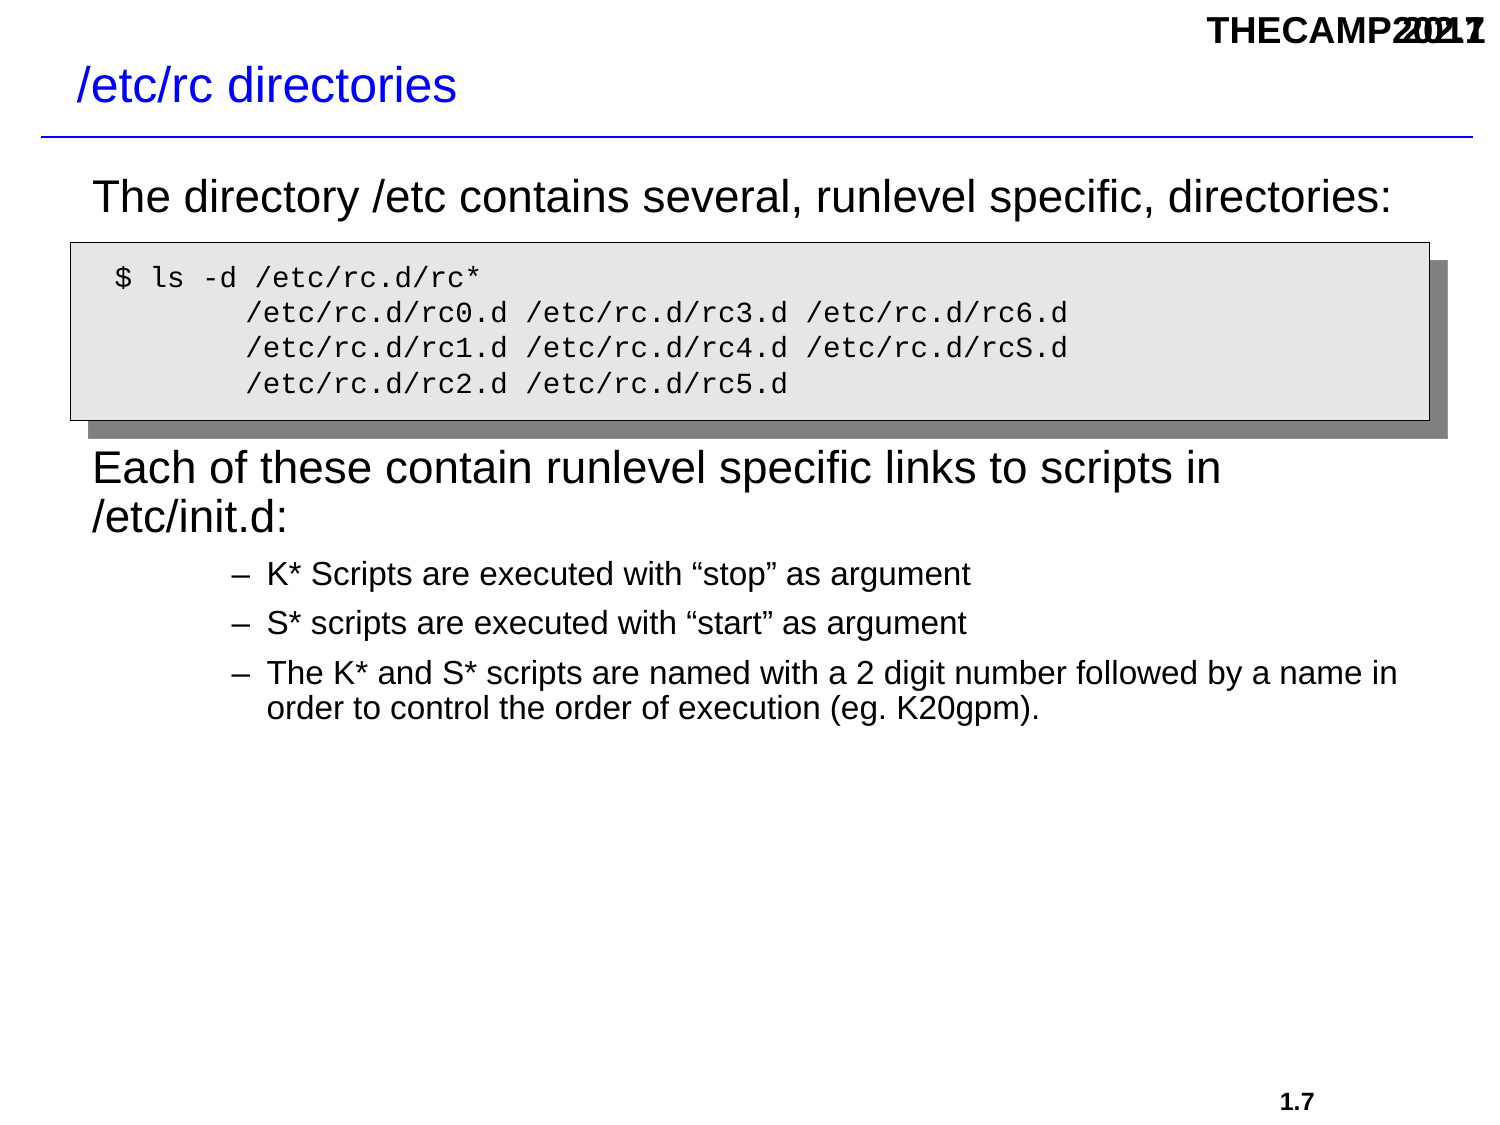

202.1
# /etc/rc directories
The directory /etc contains several, runlevel specific, directories:
Each of these contain runlevel specific links to scripts in
/etc/init.d:
K* Scripts are executed with “stop” as argument
S* scripts are executed with “start” as argument
The K* and S* scripts are named with a 2 digit number followed by a name in order to control the order of execution (eg. K20gpm).
$ ls -d /etc/rc.d/rc*
/etc/rc.d/rc0.d /etc/rc.d/rc3.d /etc/rc.d/rc6.d
/etc/rc.d/rc1.d /etc/rc.d/rc4.d /etc/rc.d/rcS.d
/etc/rc.d/rc2.d /etc/rc.d/rc5.d